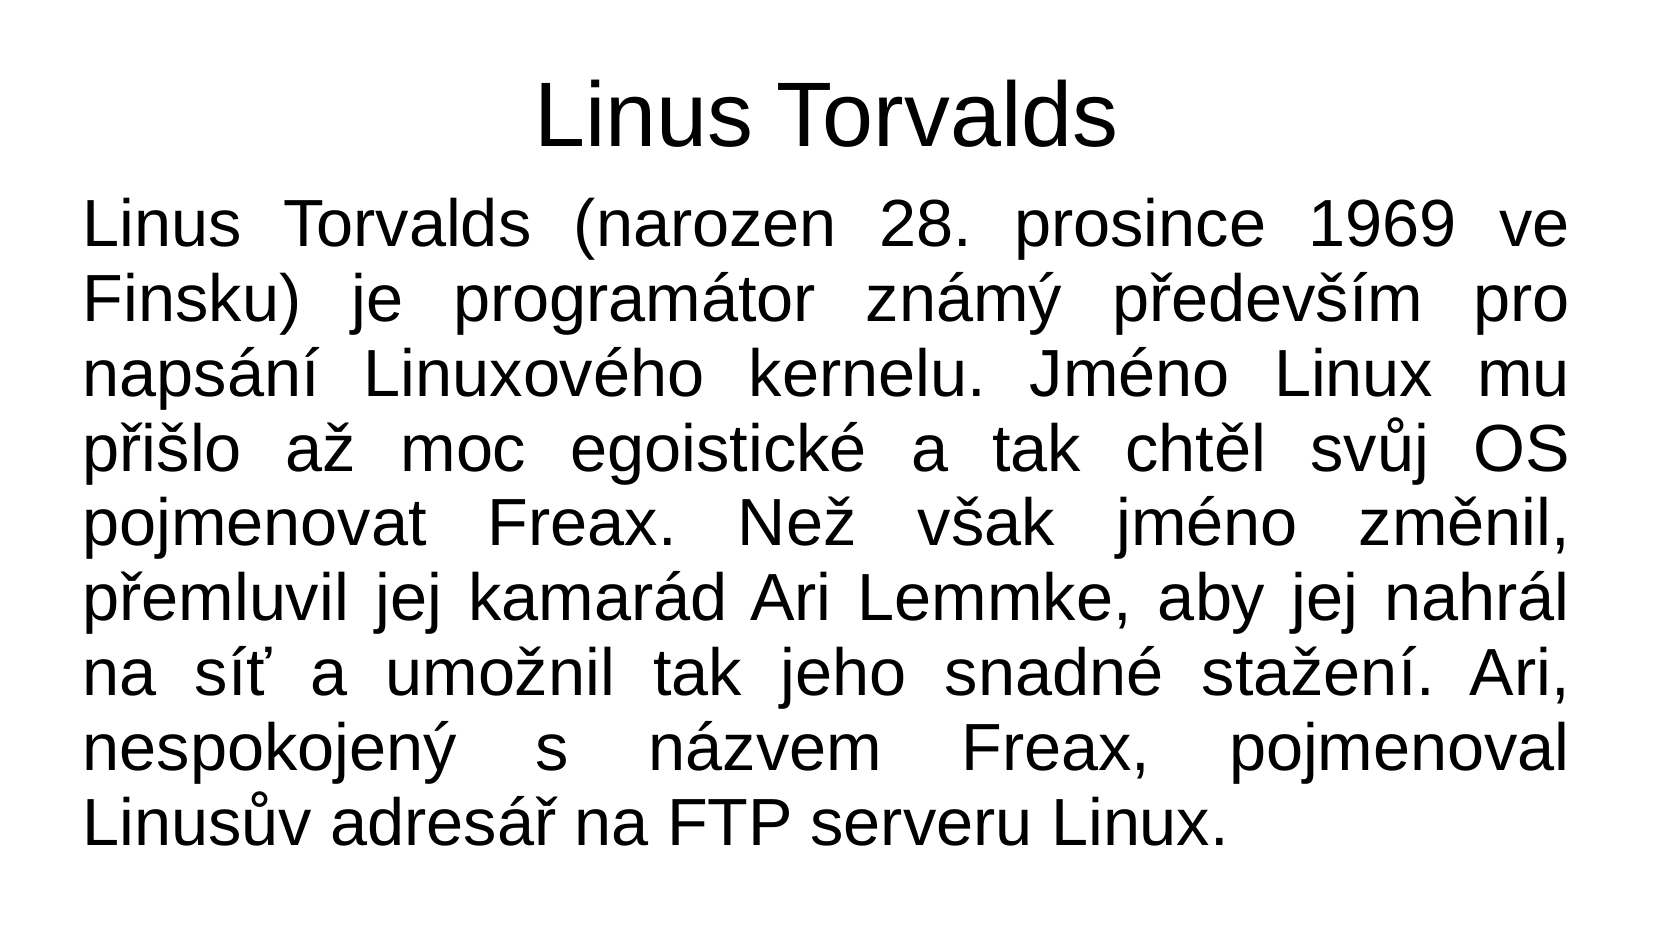

# Linus Torvalds
Linus Torvalds (narozen 28. prosince 1969 ve Finsku) je programátor známý především pro napsání Linuxového kernelu. Jméno Linux mu přišlo až moc egoistické a tak chtěl svůj OS pojmenovat Freax. Než však jméno změnil, přemluvil jej kamarád Ari Lemmke, aby jej nahrál na síť a umožnil tak jeho snadné stažení. Ari, nespokojený s názvem Freax, pojmenoval Linusův adresář na FTP serveru Linux.